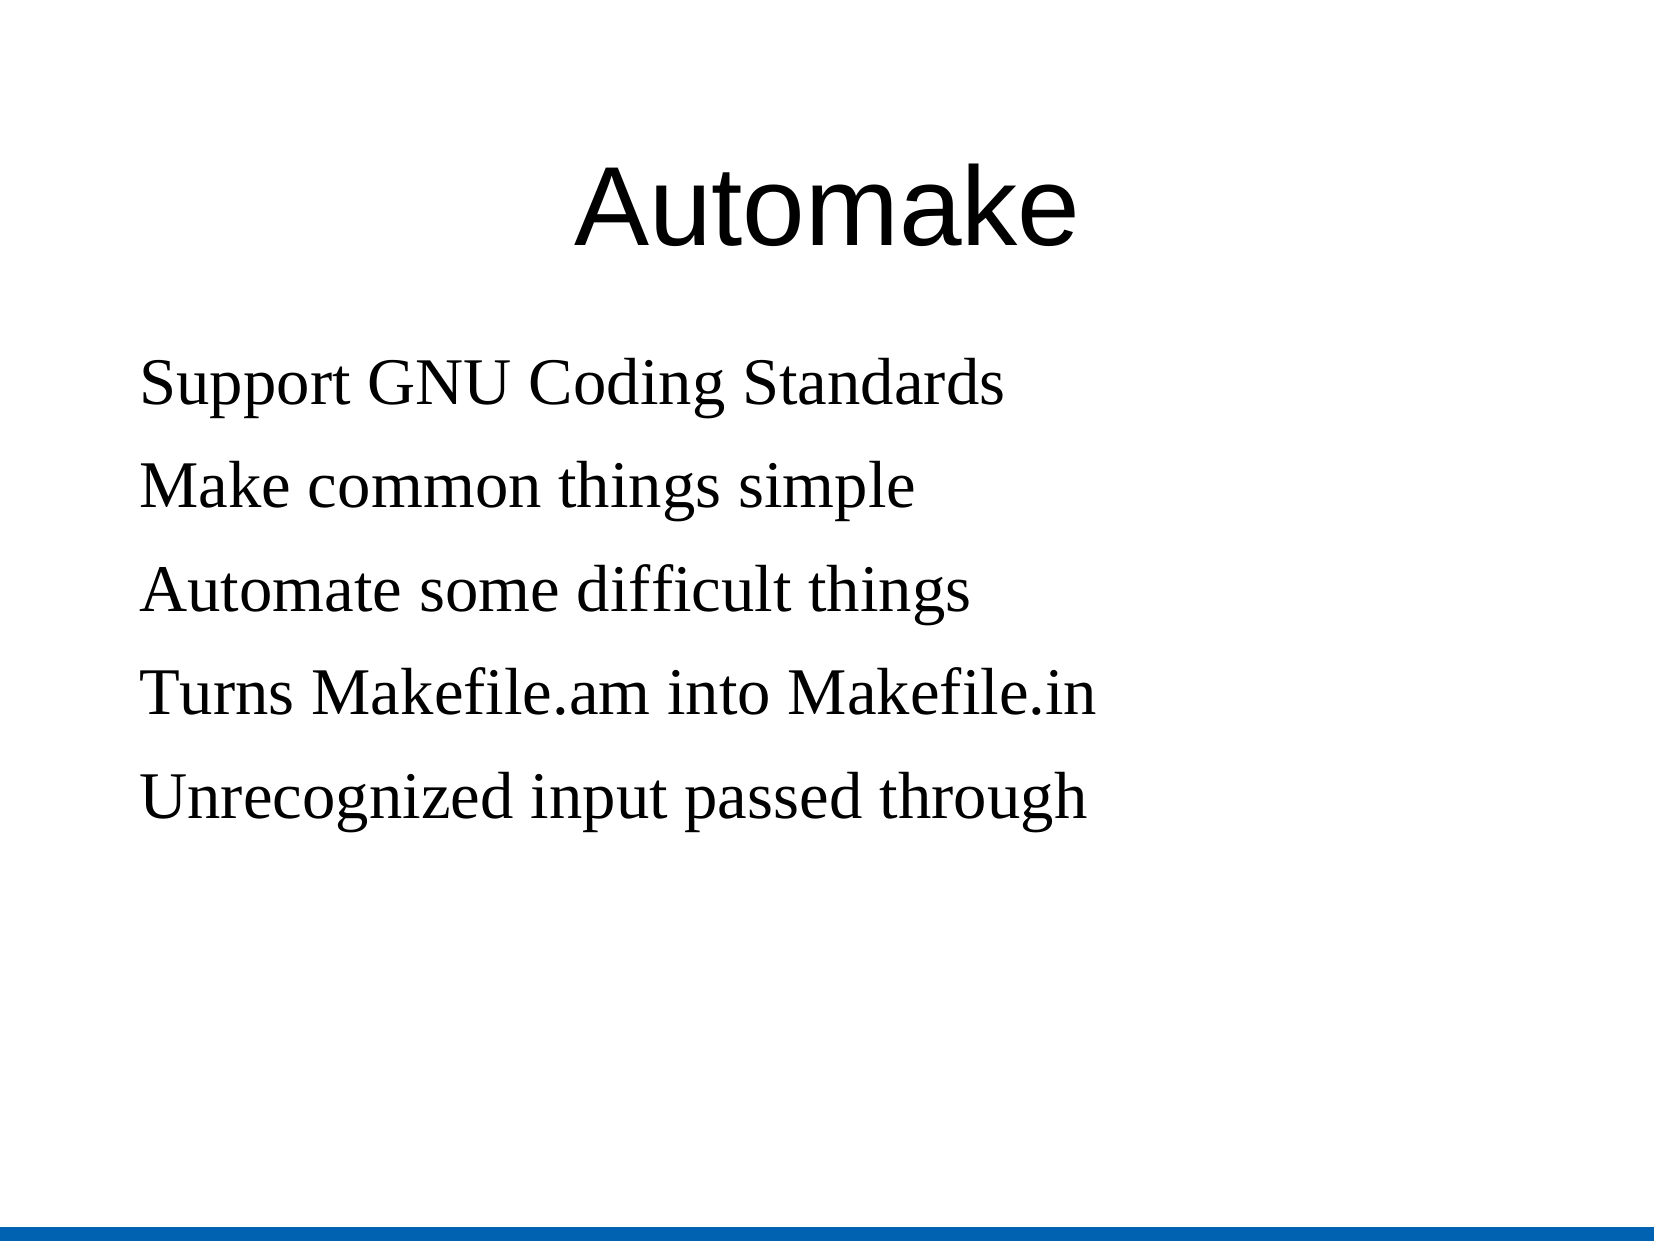

# Automake
Support GNU Coding Standards
Make common things simple
Automate some difficult things
Turns Makefile.am into Makefile.in
Unrecognized input passed through